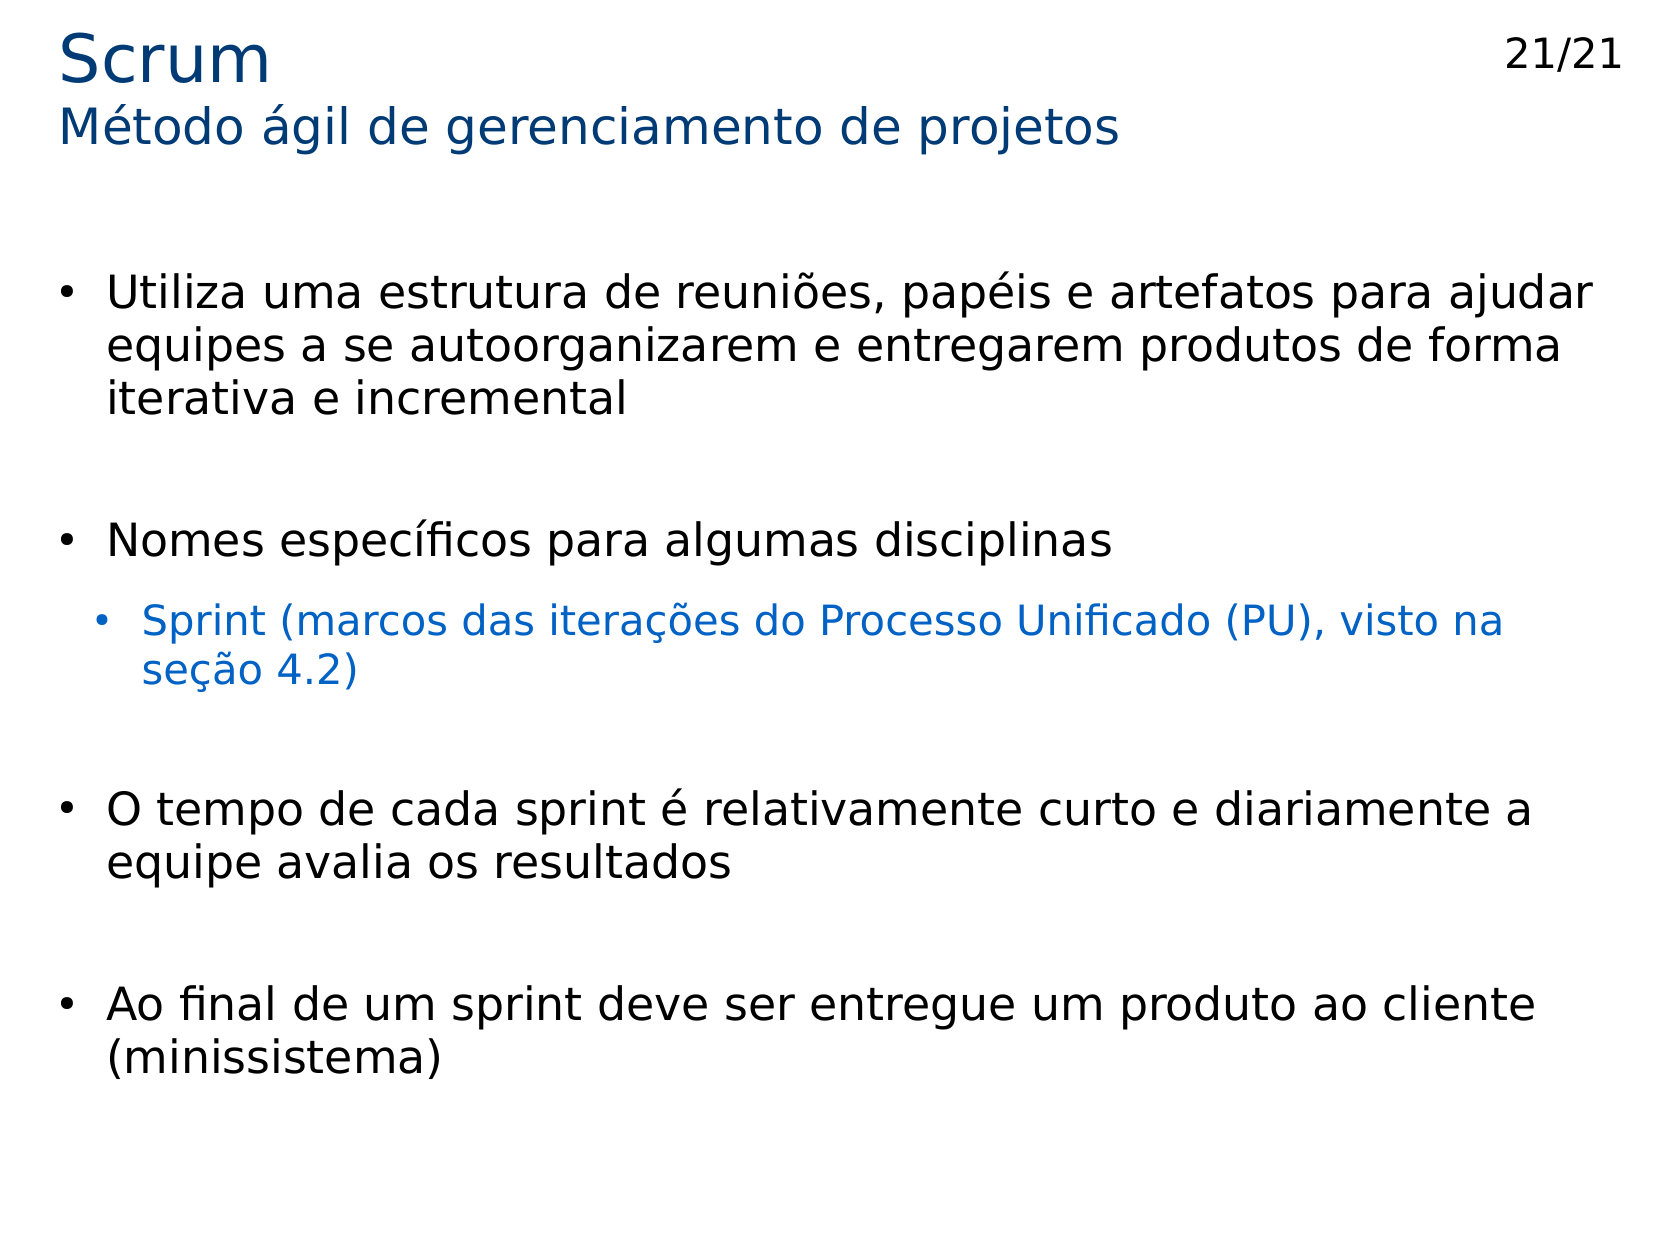

# Scrum Método ágil de gerenciamento de projetos
21
Utiliza uma estrutura de reuniões, papéis e artefatos para ajudar equipes a se autoorganizarem e entregarem produtos de forma iterativa e incremental
Nomes específicos para algumas disciplinas
Sprint (marcos das iterações do Processo Unificado (PU), visto na seção 4.2)
O tempo de cada sprint é relativamente curto e diariamente a equipe avalia os resultados
Ao final de um sprint deve ser entregue um produto ao cliente (minissistema)